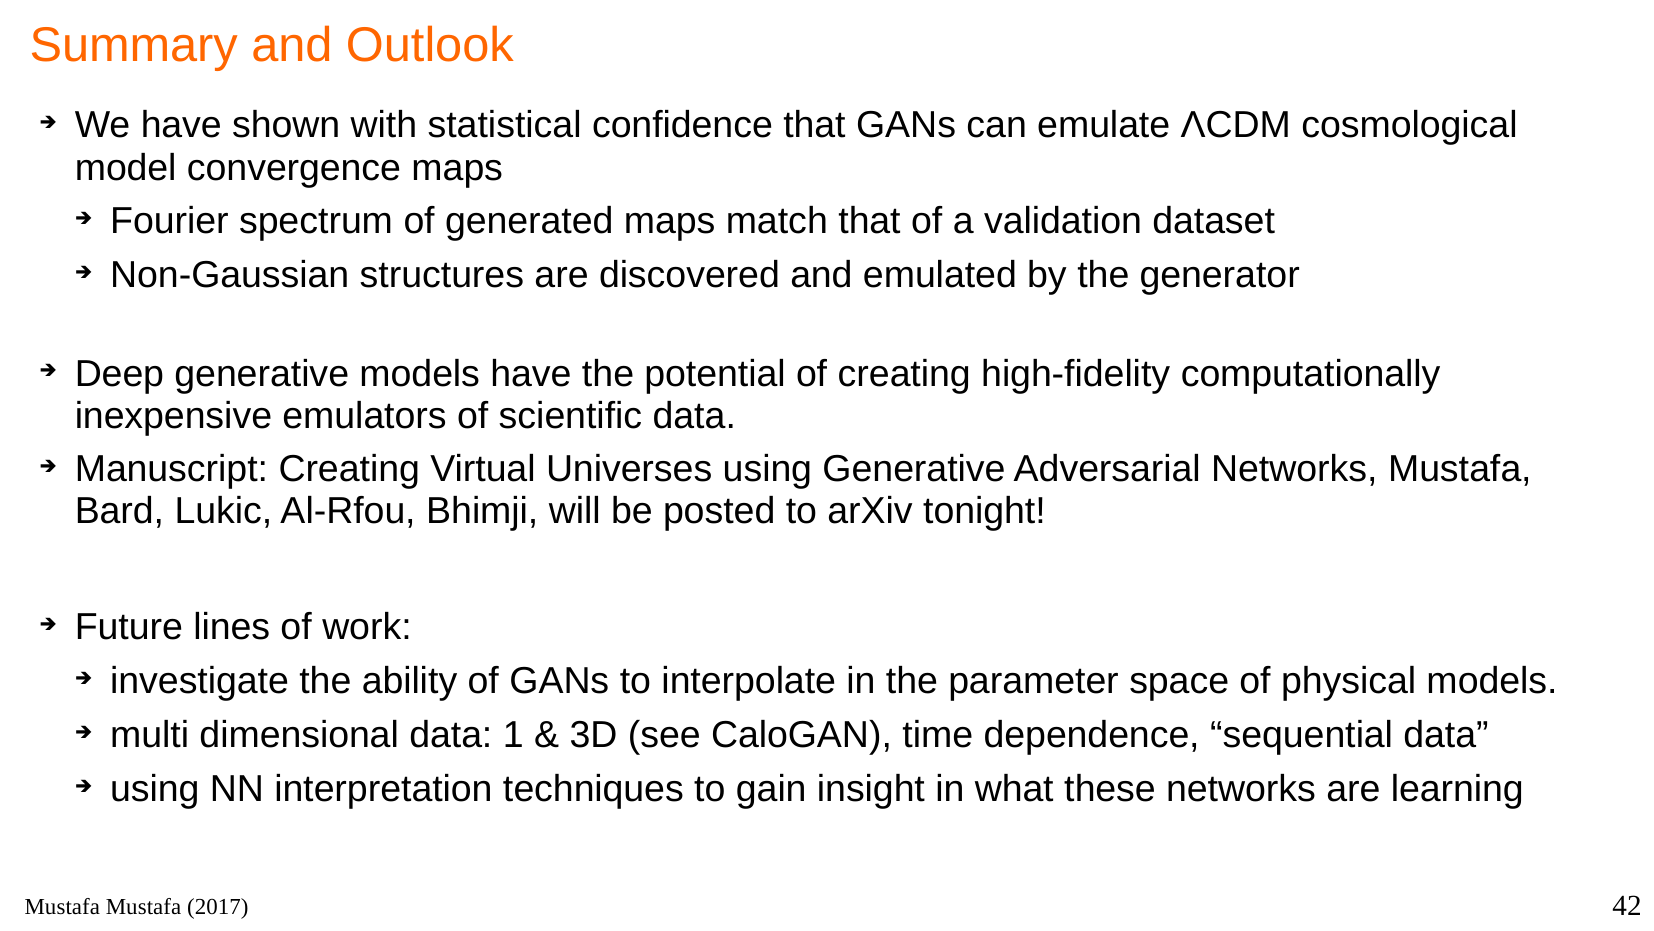

# Summary and Outlook
We have shown with statistical confidence that GANs can emulate ΛCDM cosmological model convergence maps
Fourier spectrum of generated maps match that of a validation dataset
Non-Gaussian structures are discovered and emulated by the generator
Deep generative models have the potential of creating high-fidelity computationally inexpensive emulators of scientific data.
Manuscript: Creating Virtual Universes using Generative Adversarial Networks, Mustafa, Bard, Lukic, Al-Rfou, Bhimji, will be posted to arXiv tonight!
Future lines of work:
investigate the ability of GANs to interpolate in the parameter space of physical models.
multi dimensional data: 1 & 3D (see CaloGAN), time dependence, “sequential data”
using NN interpretation techniques to gain insight in what these networks are learning
42
Mustafa Mustafa (2017)